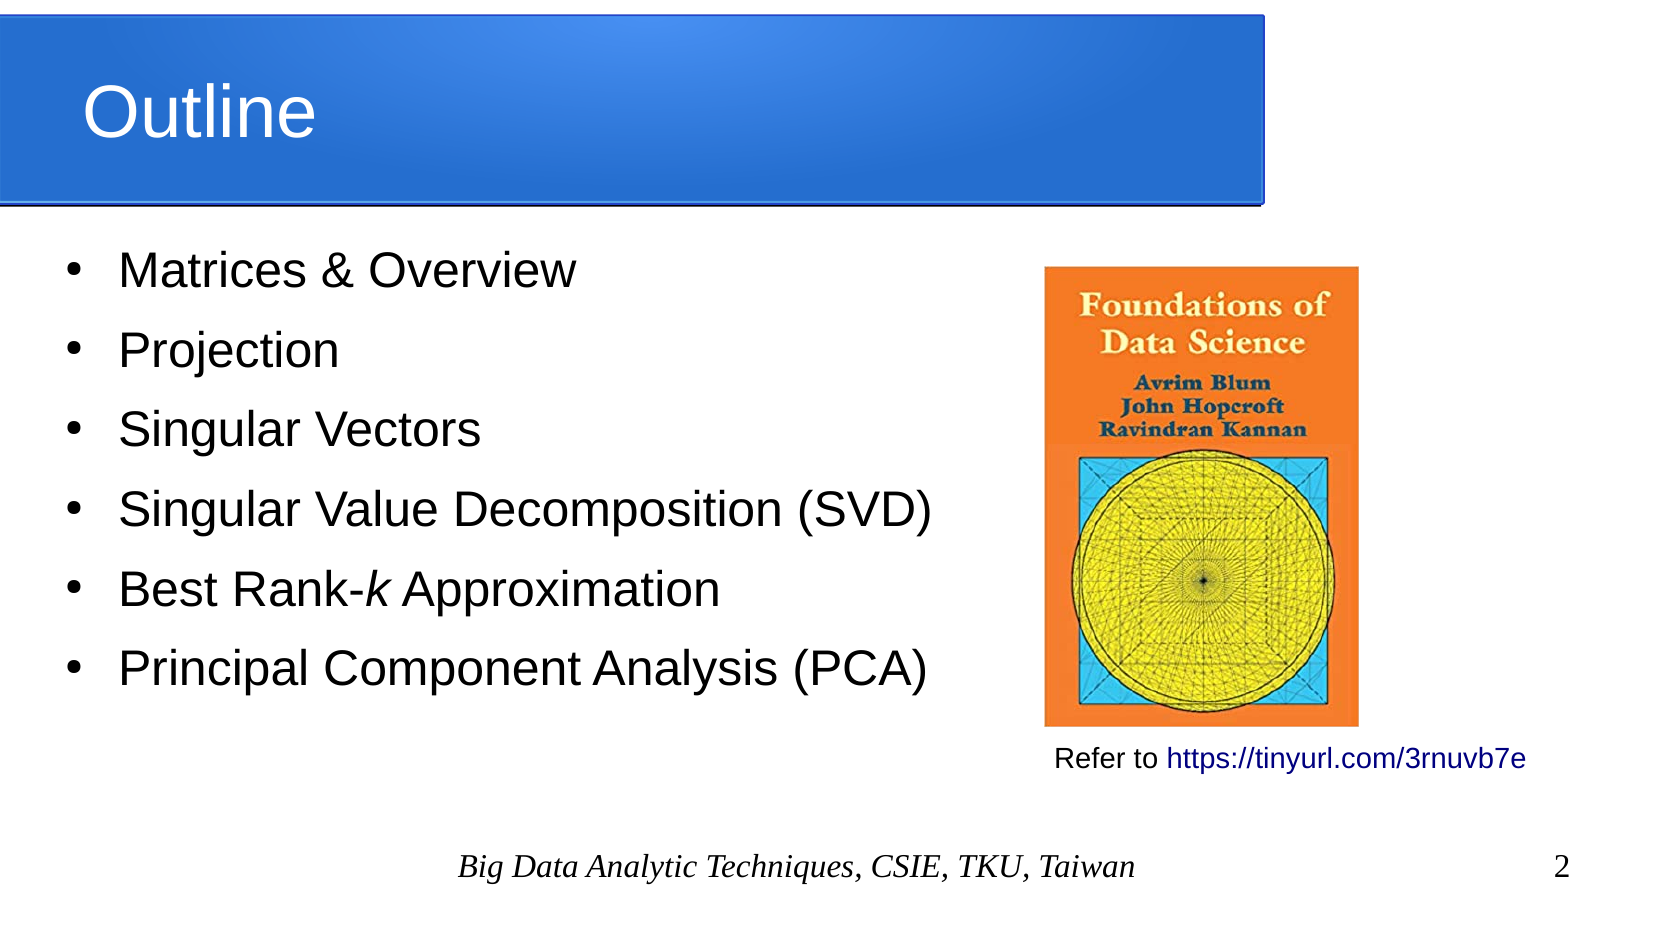

# Outline
Matrices & Overview
Projection
Singular Vectors
Singular Value Decomposition (SVD)
Best Rank-k Approximation
Principal Component Analysis (PCA)
Refer to https://tinyurl.com/3rnuvb7e
Big Data Analytic Techniques, CSIE, TKU, Taiwan
2